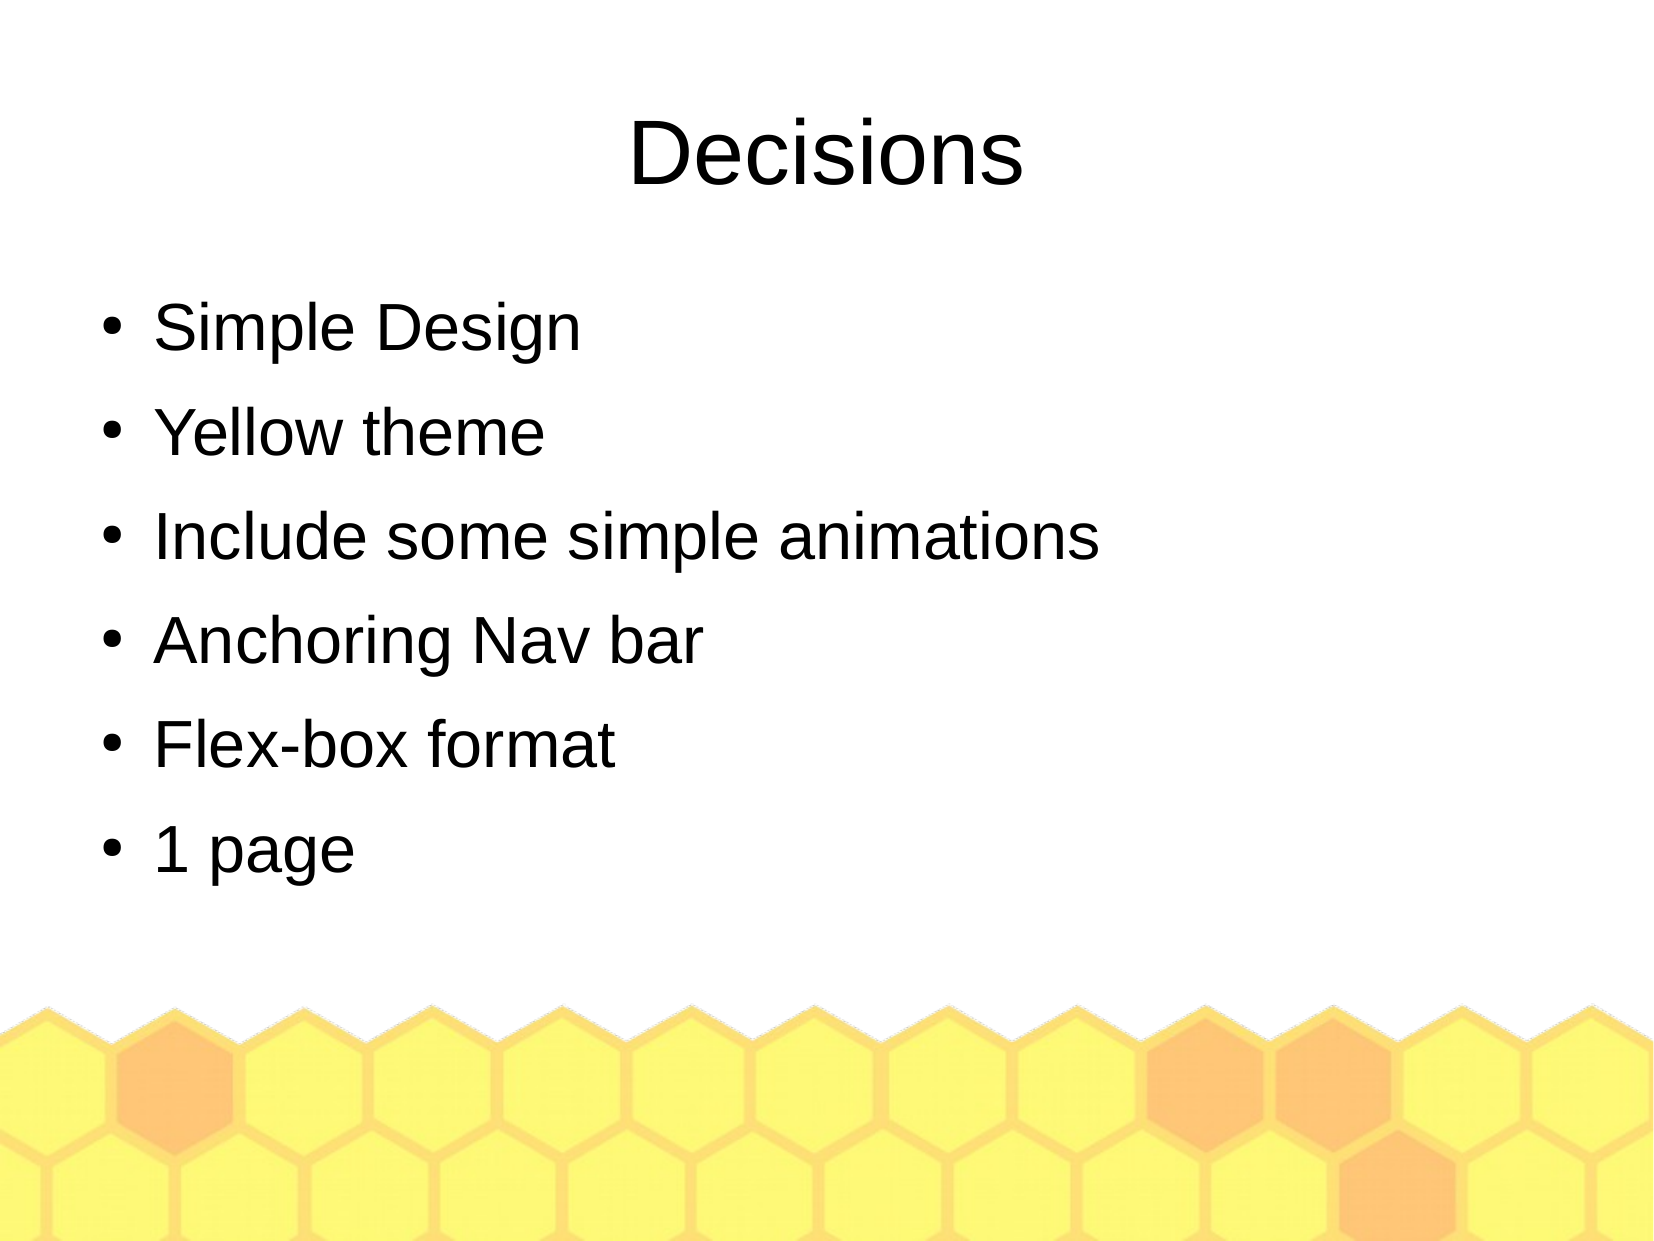

# Decisions
Simple Design
Yellow theme
Include some simple animations
Anchoring Nav bar
Flex-box format
1 page